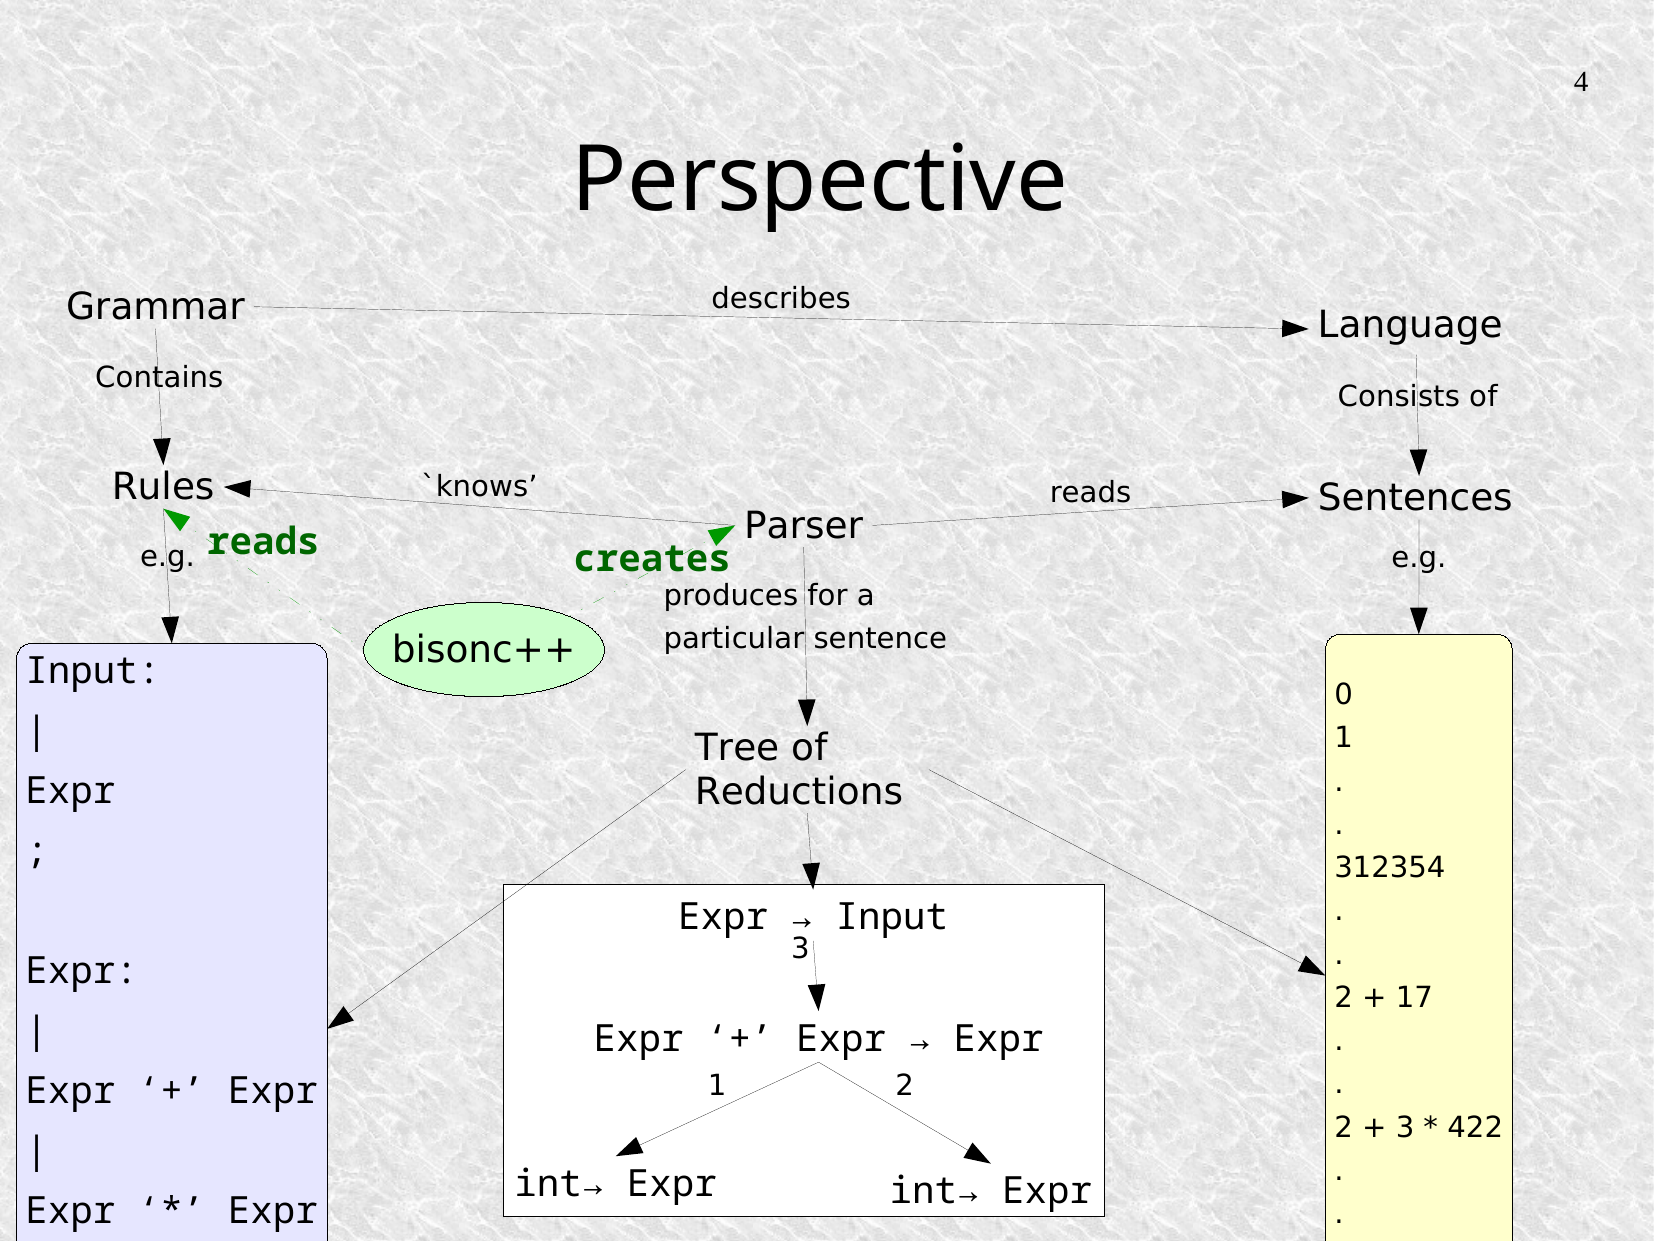

4
# Perspective
Grammar
Language
Rules
Sentences
Parser
bisonc++
0
1
.
.
312354
.
.
2 + 17
.
.
2 + 3 * 422
.
.
.
.
Input:
|
Expr
;
Expr:
|
Expr ‘+’ Expr
|
Expr ‘*’ Expr
|
int
;
Tree of Reductions
Expr → Input
Expr ‘+’ Expr → Expr
int→ Expr
int→ Expr